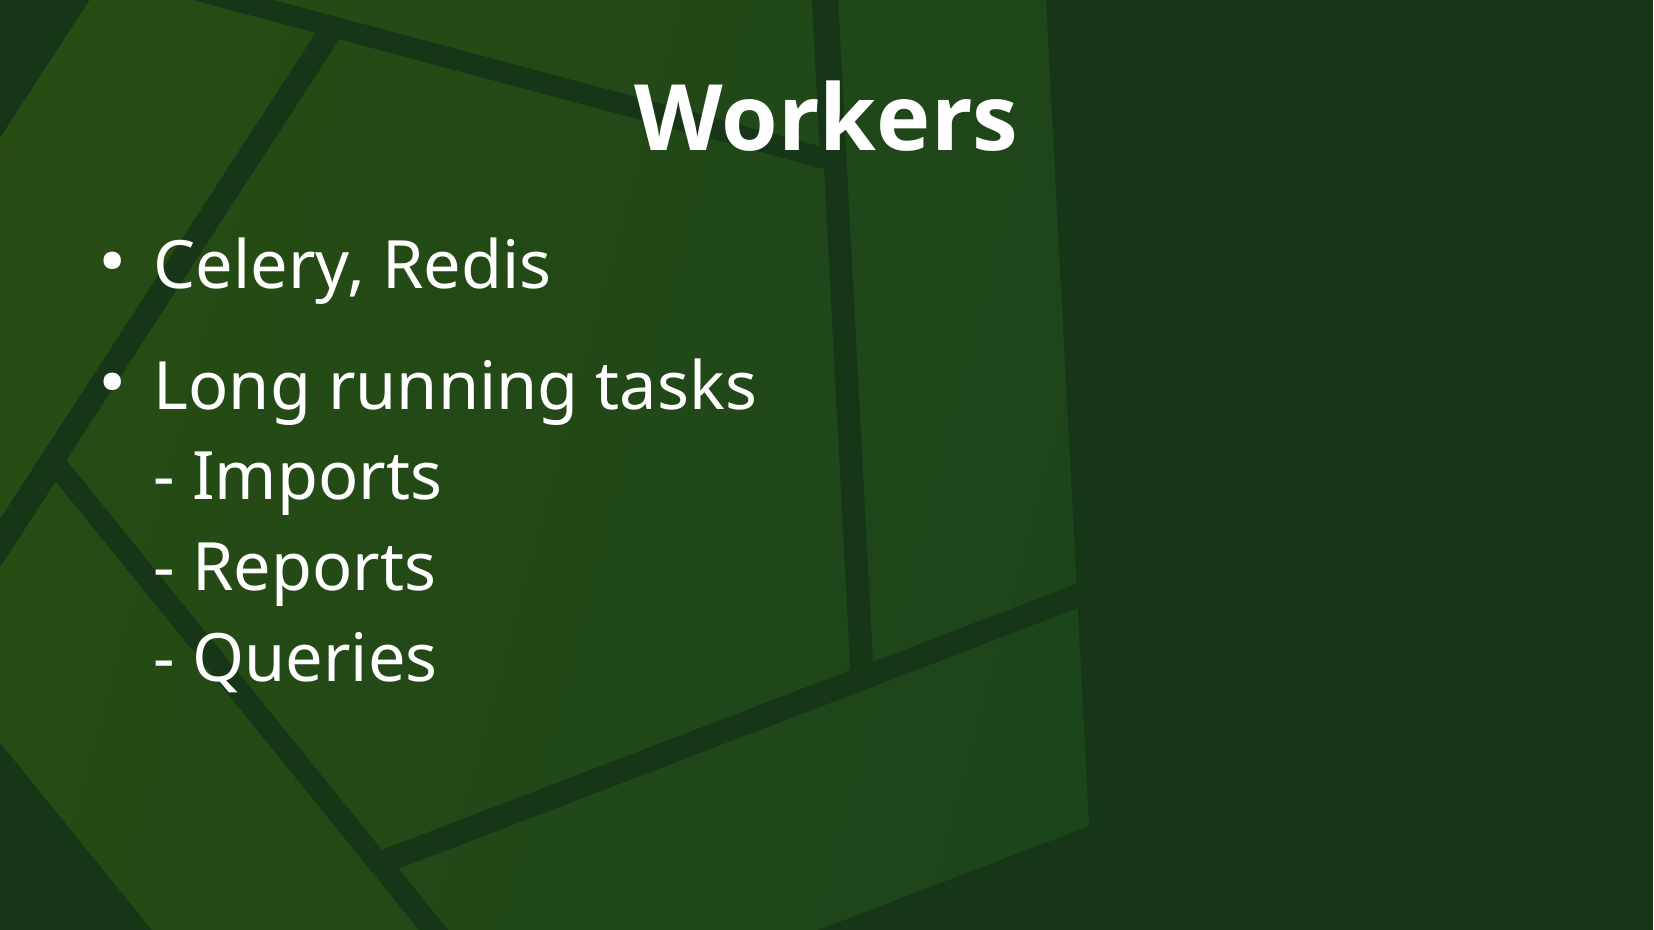

# Workers
Celery, Redis
Long running tasks
- Imports
- Reports
- Queries